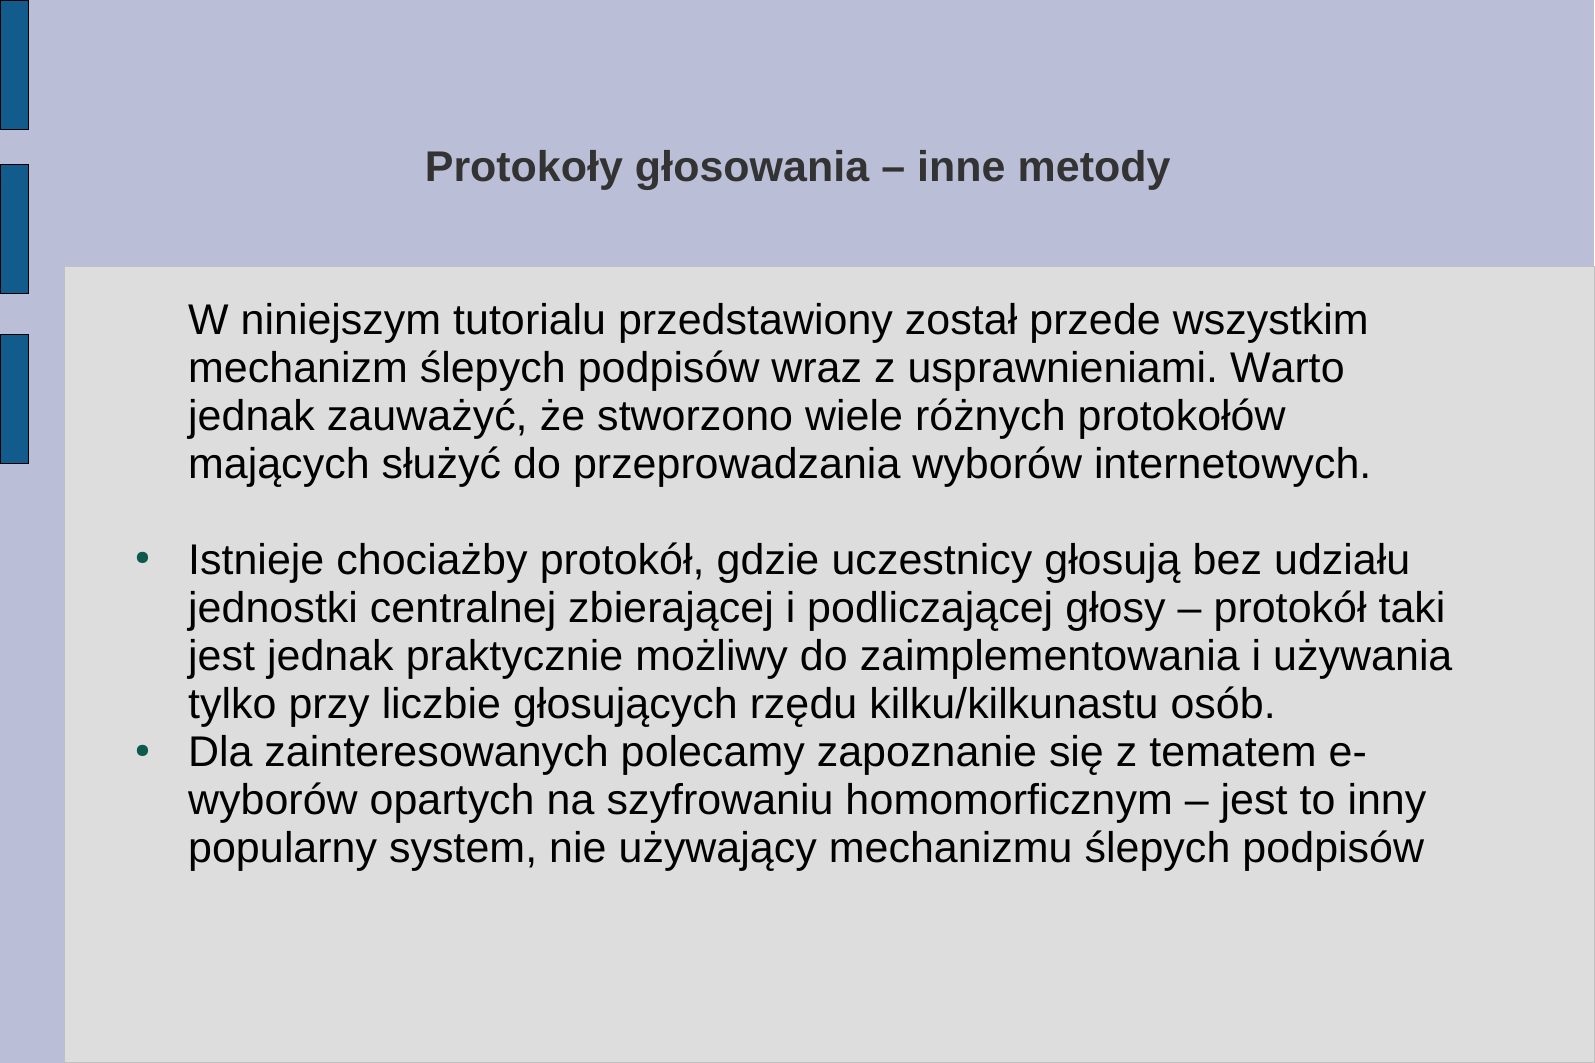

# Protokoły głosowania – inne metody
W niniejszym tutorialu przedstawiony został przede wszystkim mechanizm ślepych podpisów wraz z usprawnieniami. Warto jednak zauważyć, że stworzono wiele różnych protokołów mających służyć do przeprowadzania wyborów internetowych.
Istnieje chociażby protokół, gdzie uczestnicy głosują bez udziału jednostki centralnej zbierającej i podliczającej głosy – protokół taki jest jednak praktycznie możliwy do zaimplementowania i używania tylko przy liczbie głosujących rzędu kilku/kilkunastu osób.
Dla zainteresowanych polecamy zapoznanie się z tematem e-wyborów opartych na szyfrowaniu homomorficznym – jest to inny popularny system, nie używający mechanizmu ślepych podpisów